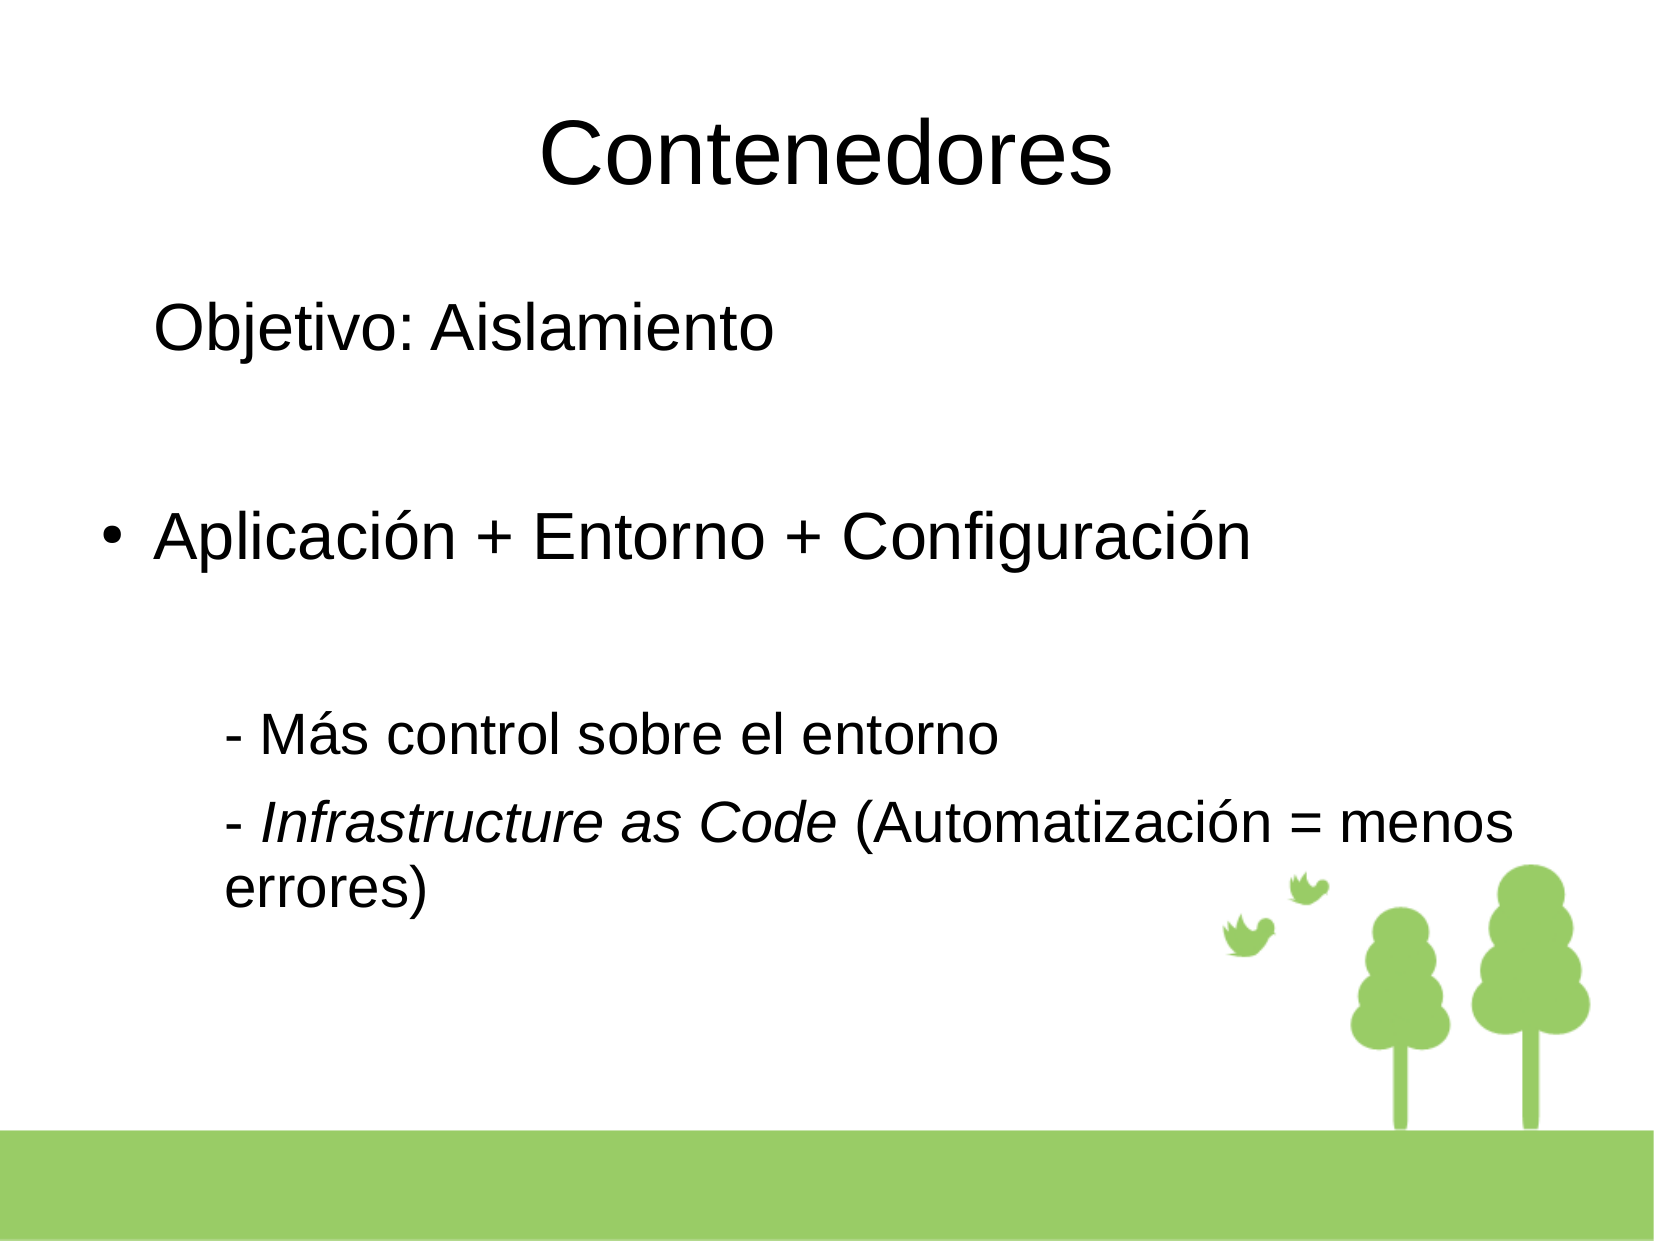

# Contenedores
Objetivo: Aislamiento
Aplicación + Entorno + Configuración
- Más control sobre el entorno
- Infrastructure as Code (Automatización = menos errores)